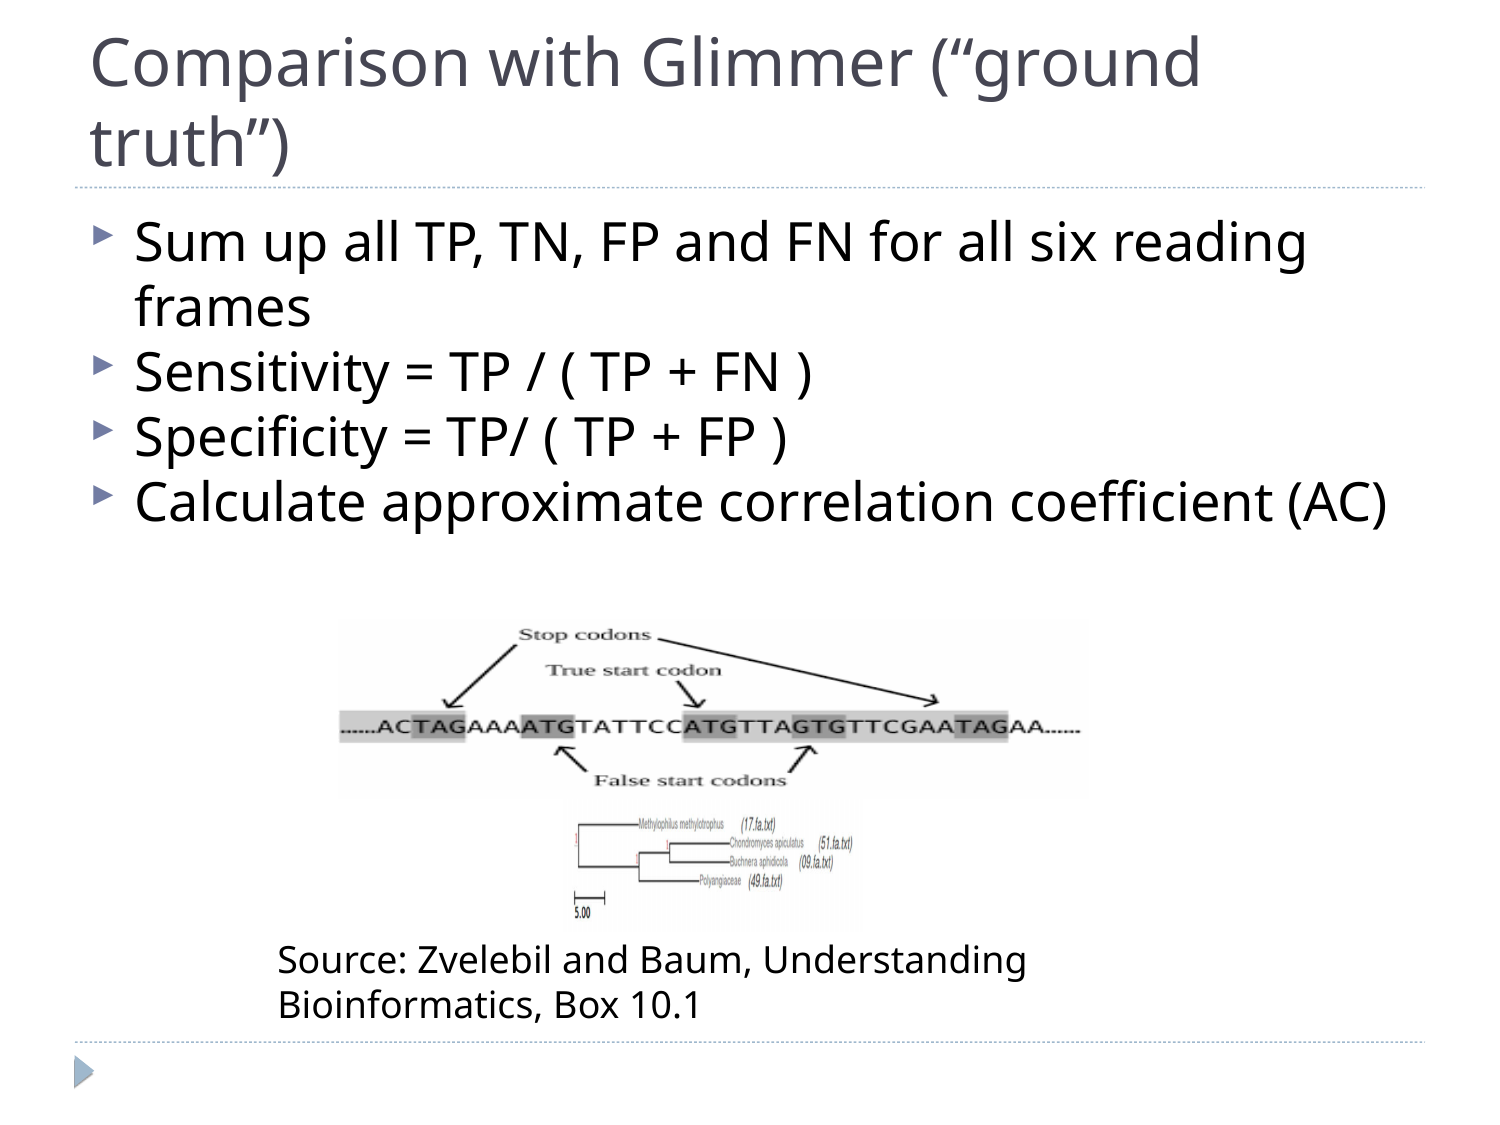

Comparison with Glimmer (“ground truth”)
Sum up all TP, TN, FP and FN for all six reading frames
Sensitivity = TP / ( TP + FN )
Specificity = TP/ ( TP + FP )
Calculate approximate correlation coefficient (AC)
Source: Zvelebil and Baum, Understanding Bioinformatics, Box 10.1